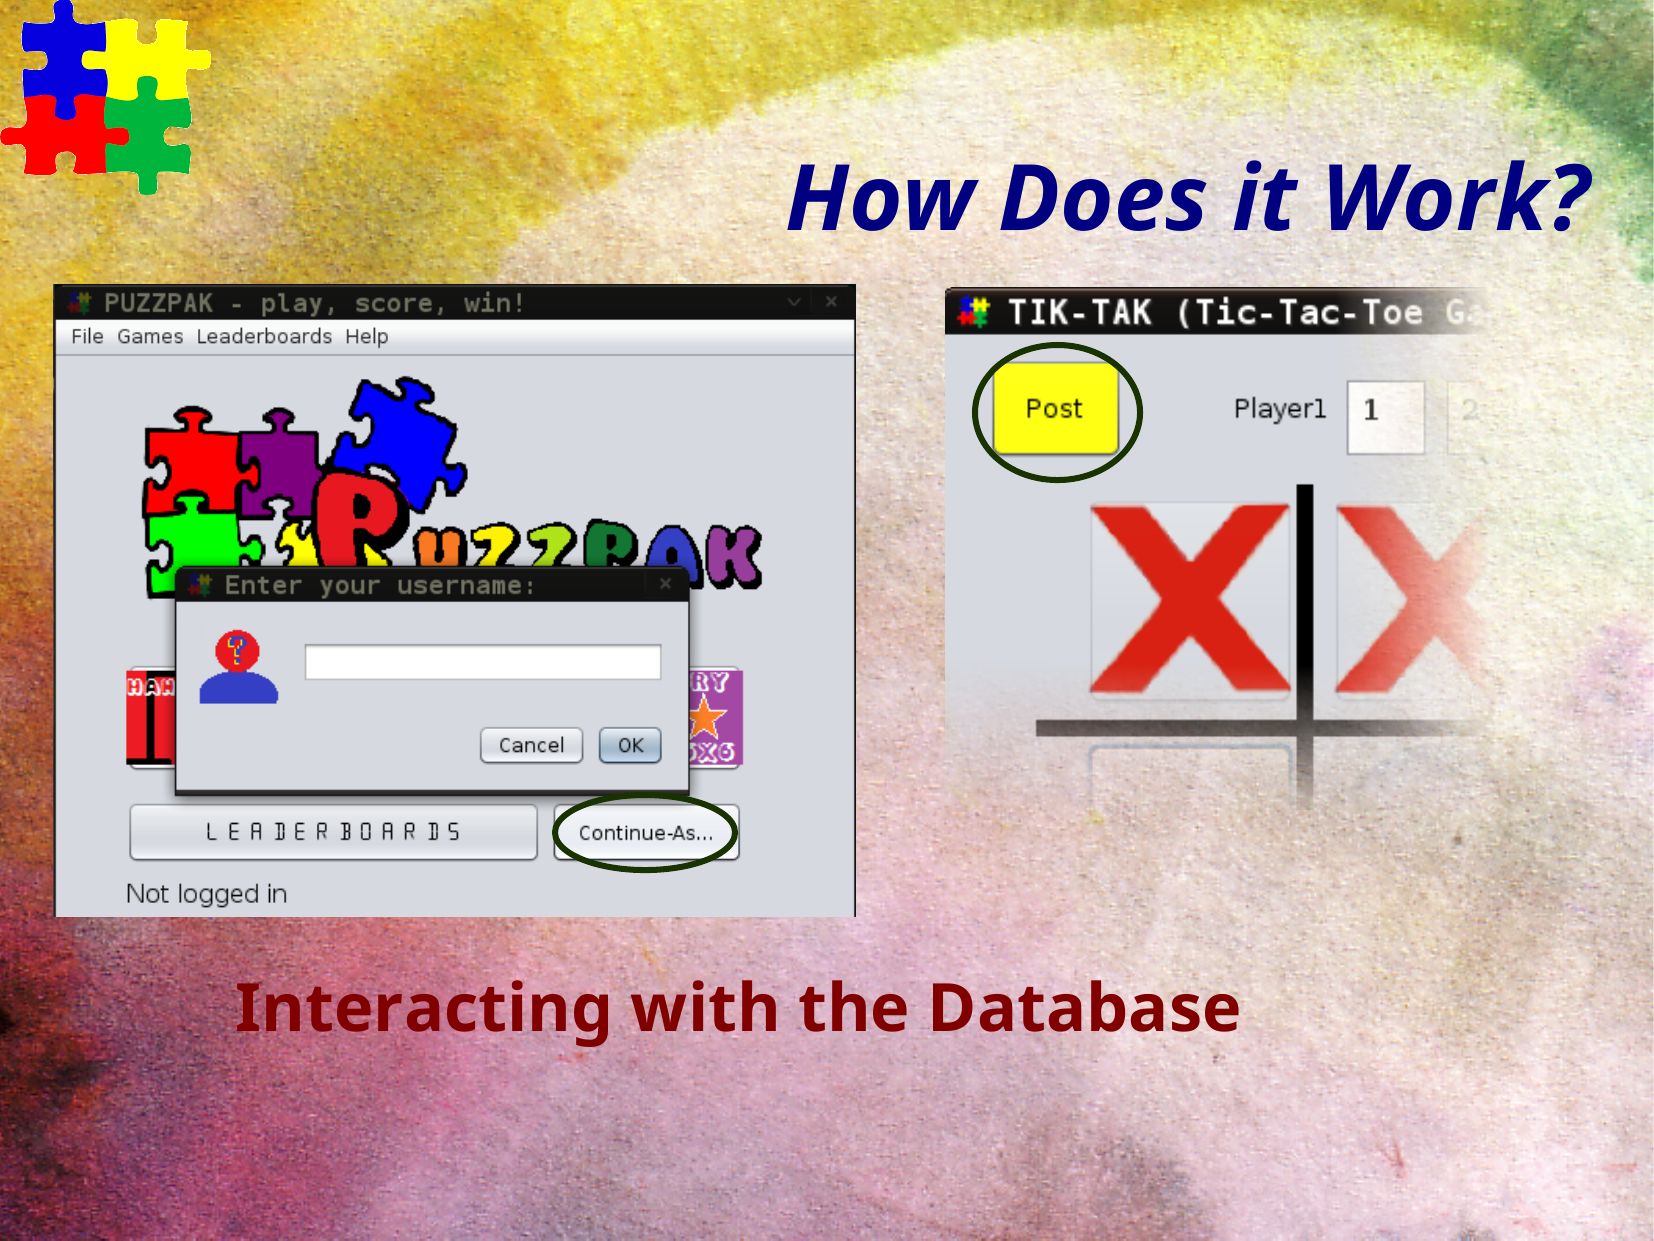

# How Does it Work?
Interacting with the Database